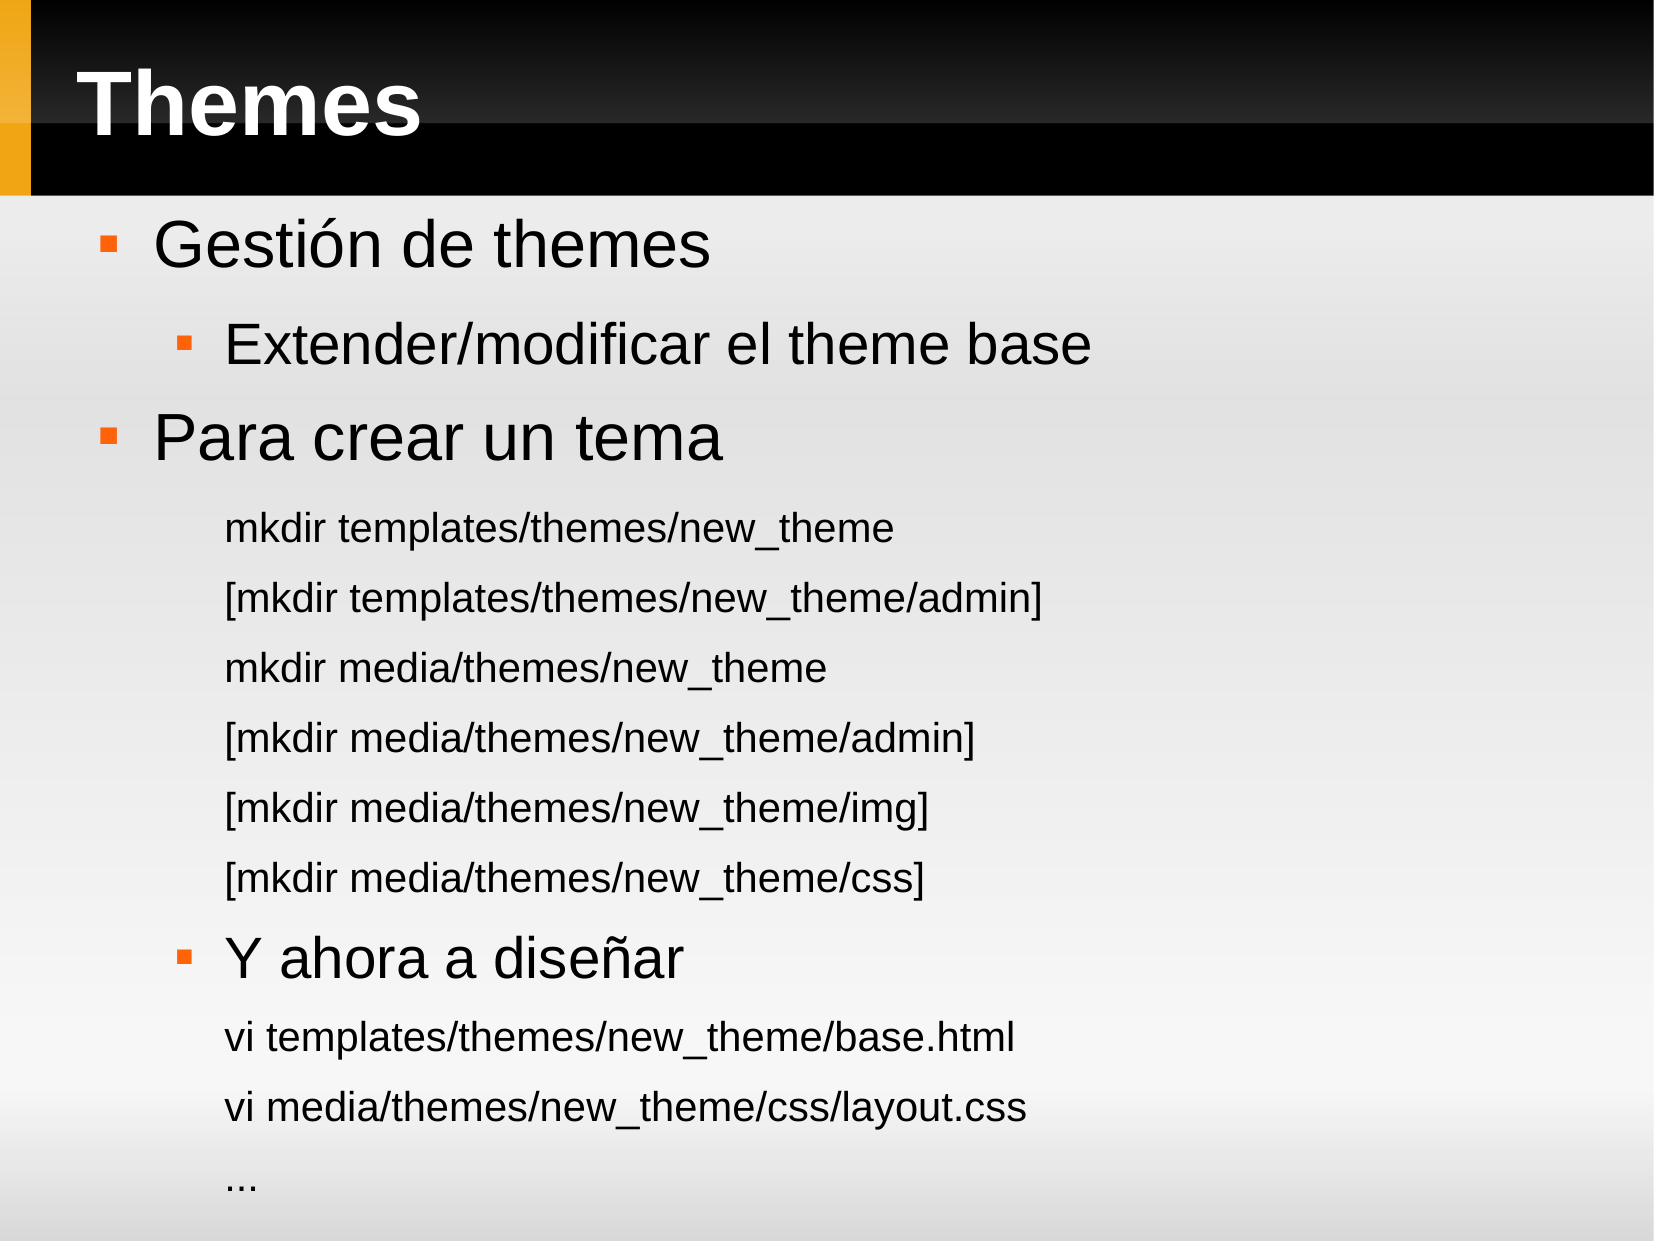

# Themes
Gestión de themes
Extender/modificar el theme base
Para crear un tema
mkdir templates/themes/new_theme
[mkdir templates/themes/new_theme/admin]
mkdir media/themes/new_theme
[mkdir media/themes/new_theme/admin]
[mkdir media/themes/new_theme/img]
[mkdir media/themes/new_theme/css]
Y ahora a diseñar
vi templates/themes/new_theme/base.html
vi media/themes/new_theme/css/layout.css
...